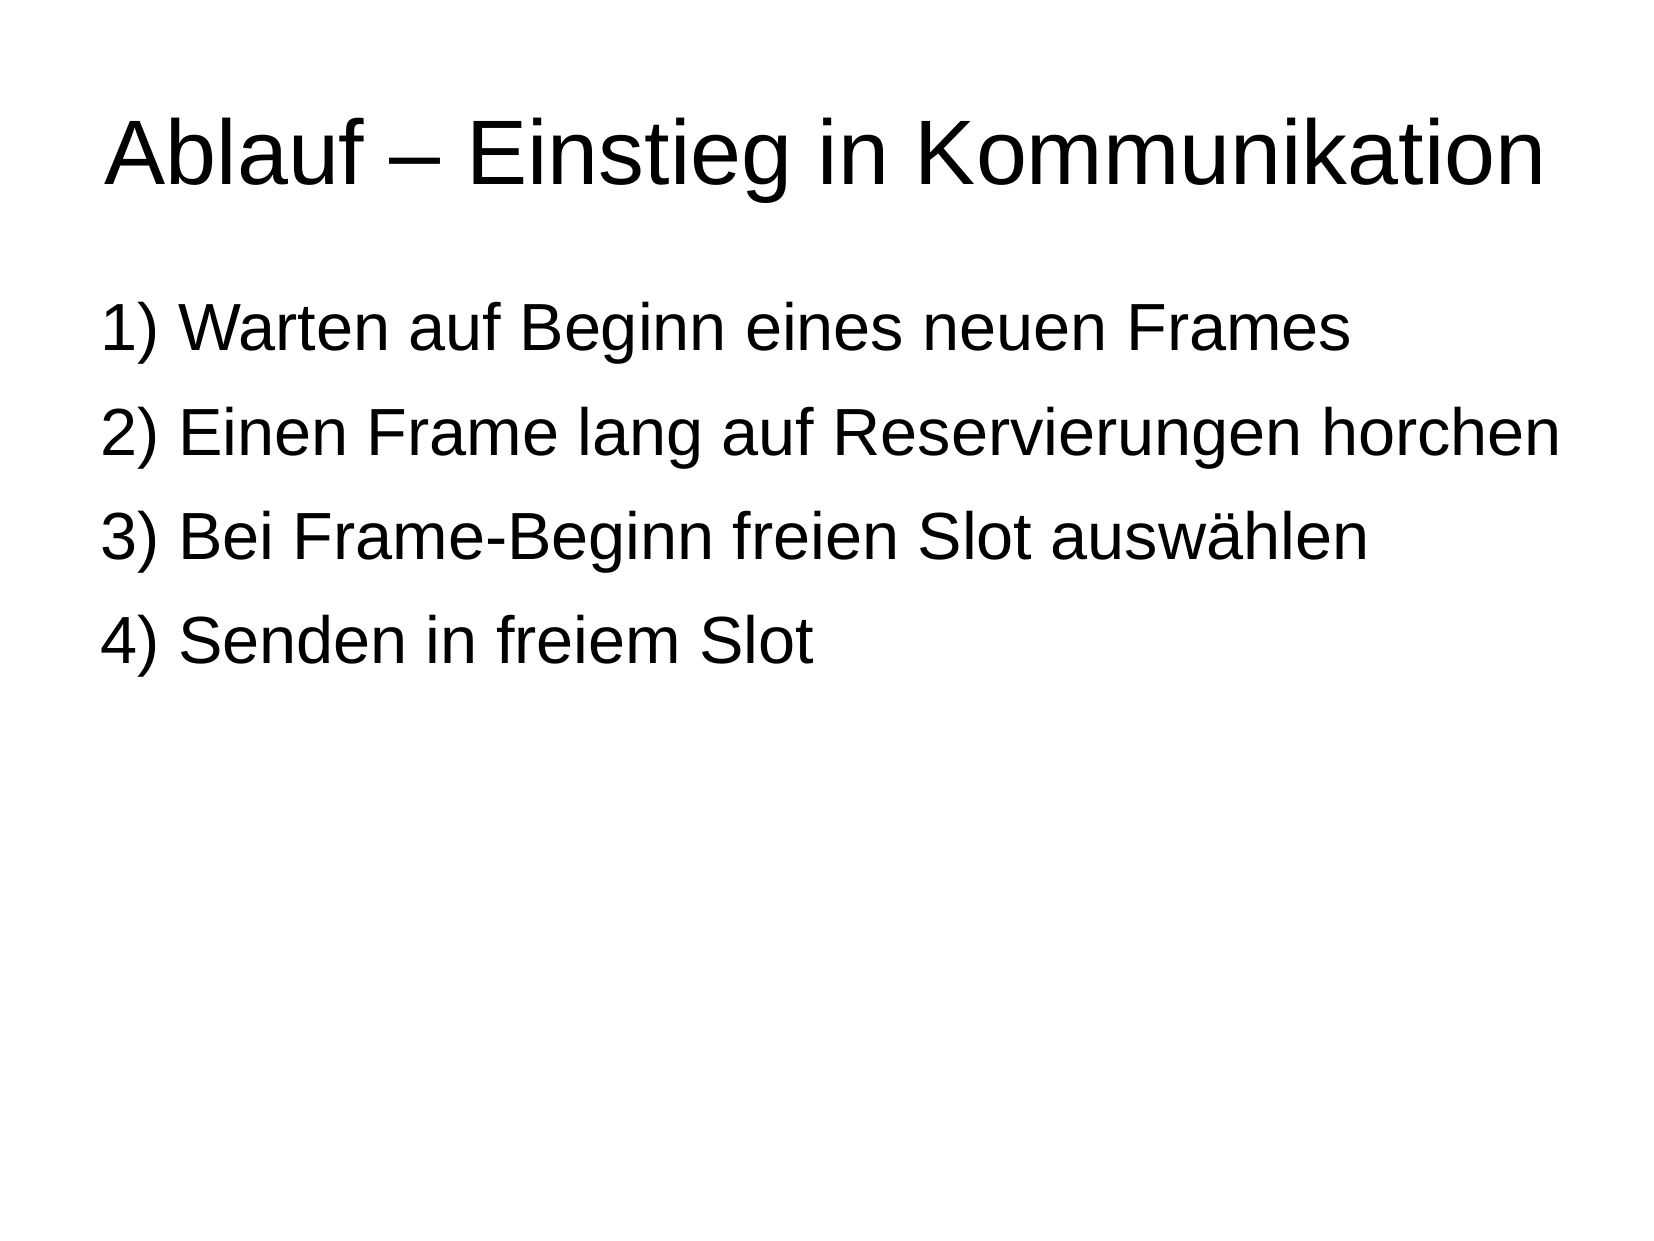

# Ablauf – Einstieg in Kommunikation
 Warten auf Beginn eines neuen Frames
 Einen Frame lang auf Reservierungen horchen
 Bei Frame-Beginn freien Slot auswählen
 Senden in freiem Slot